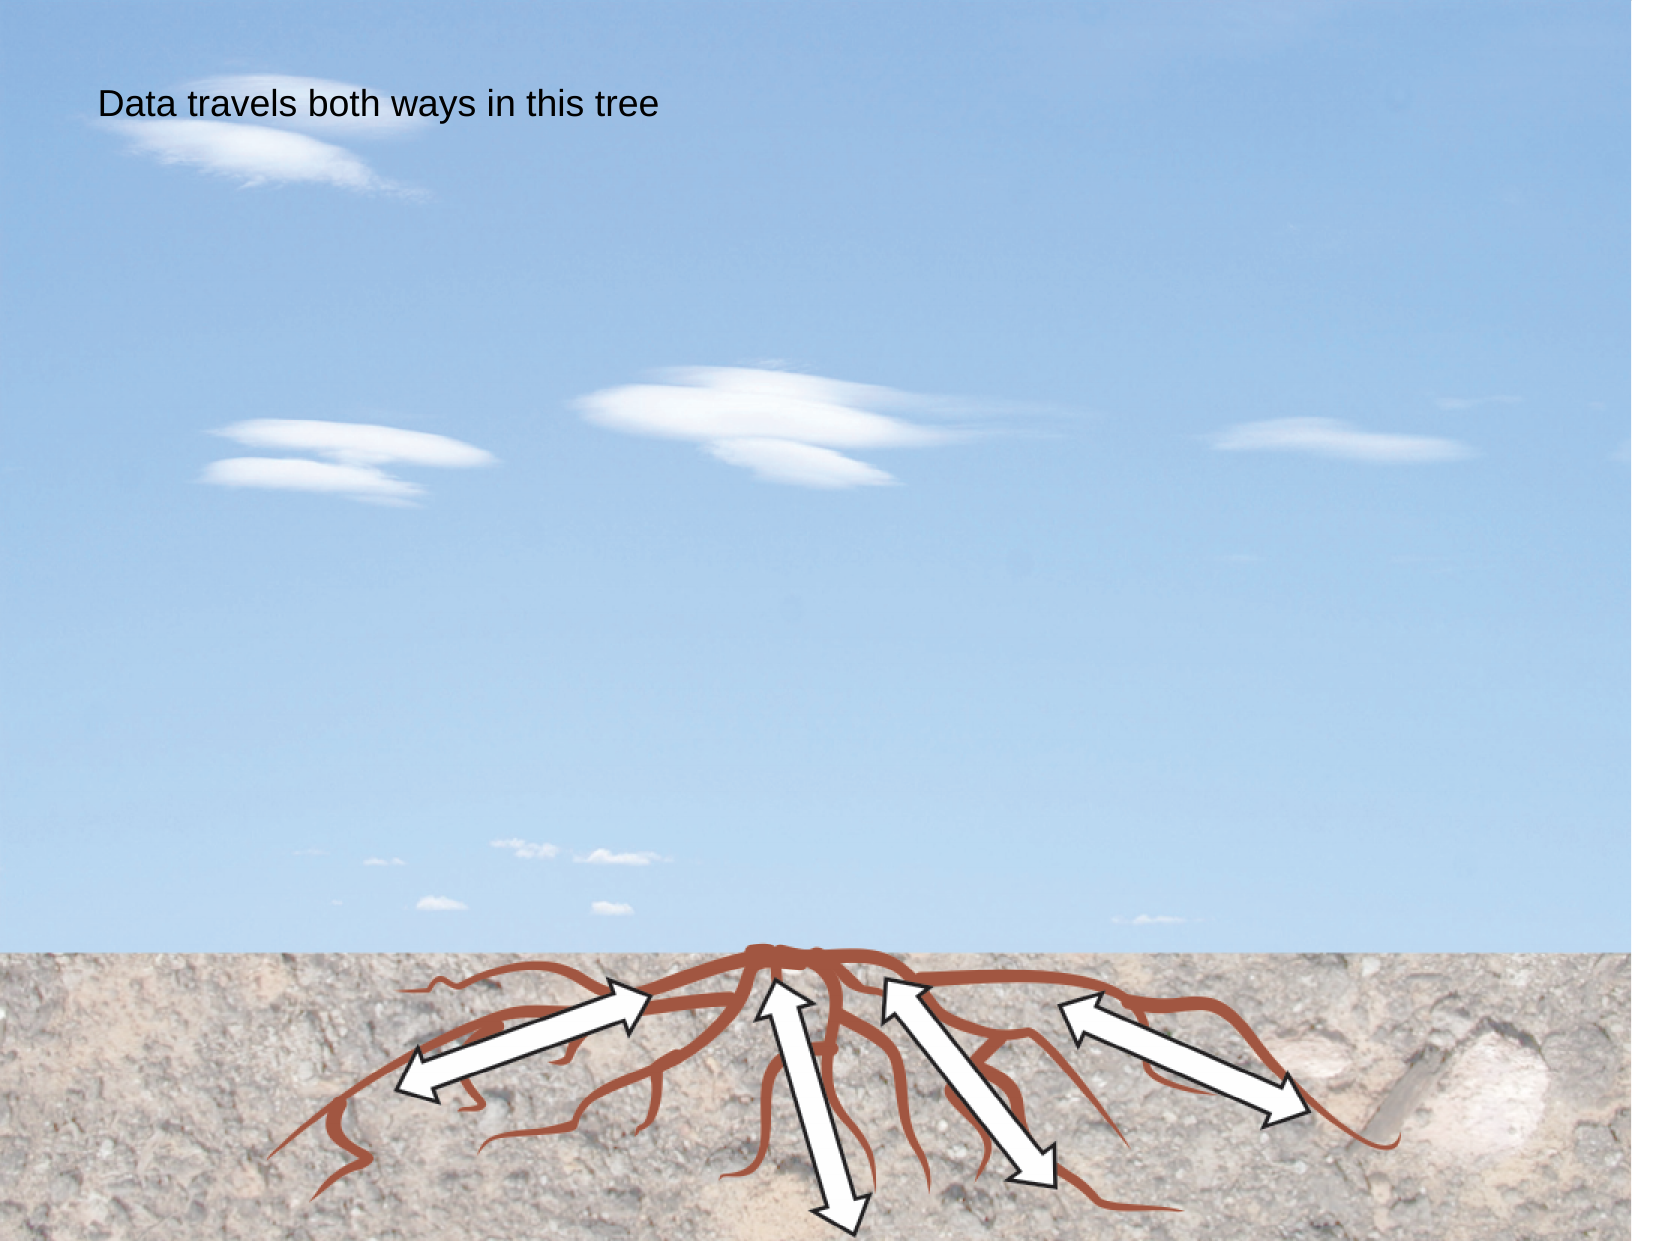

Data travels both ways in this tree